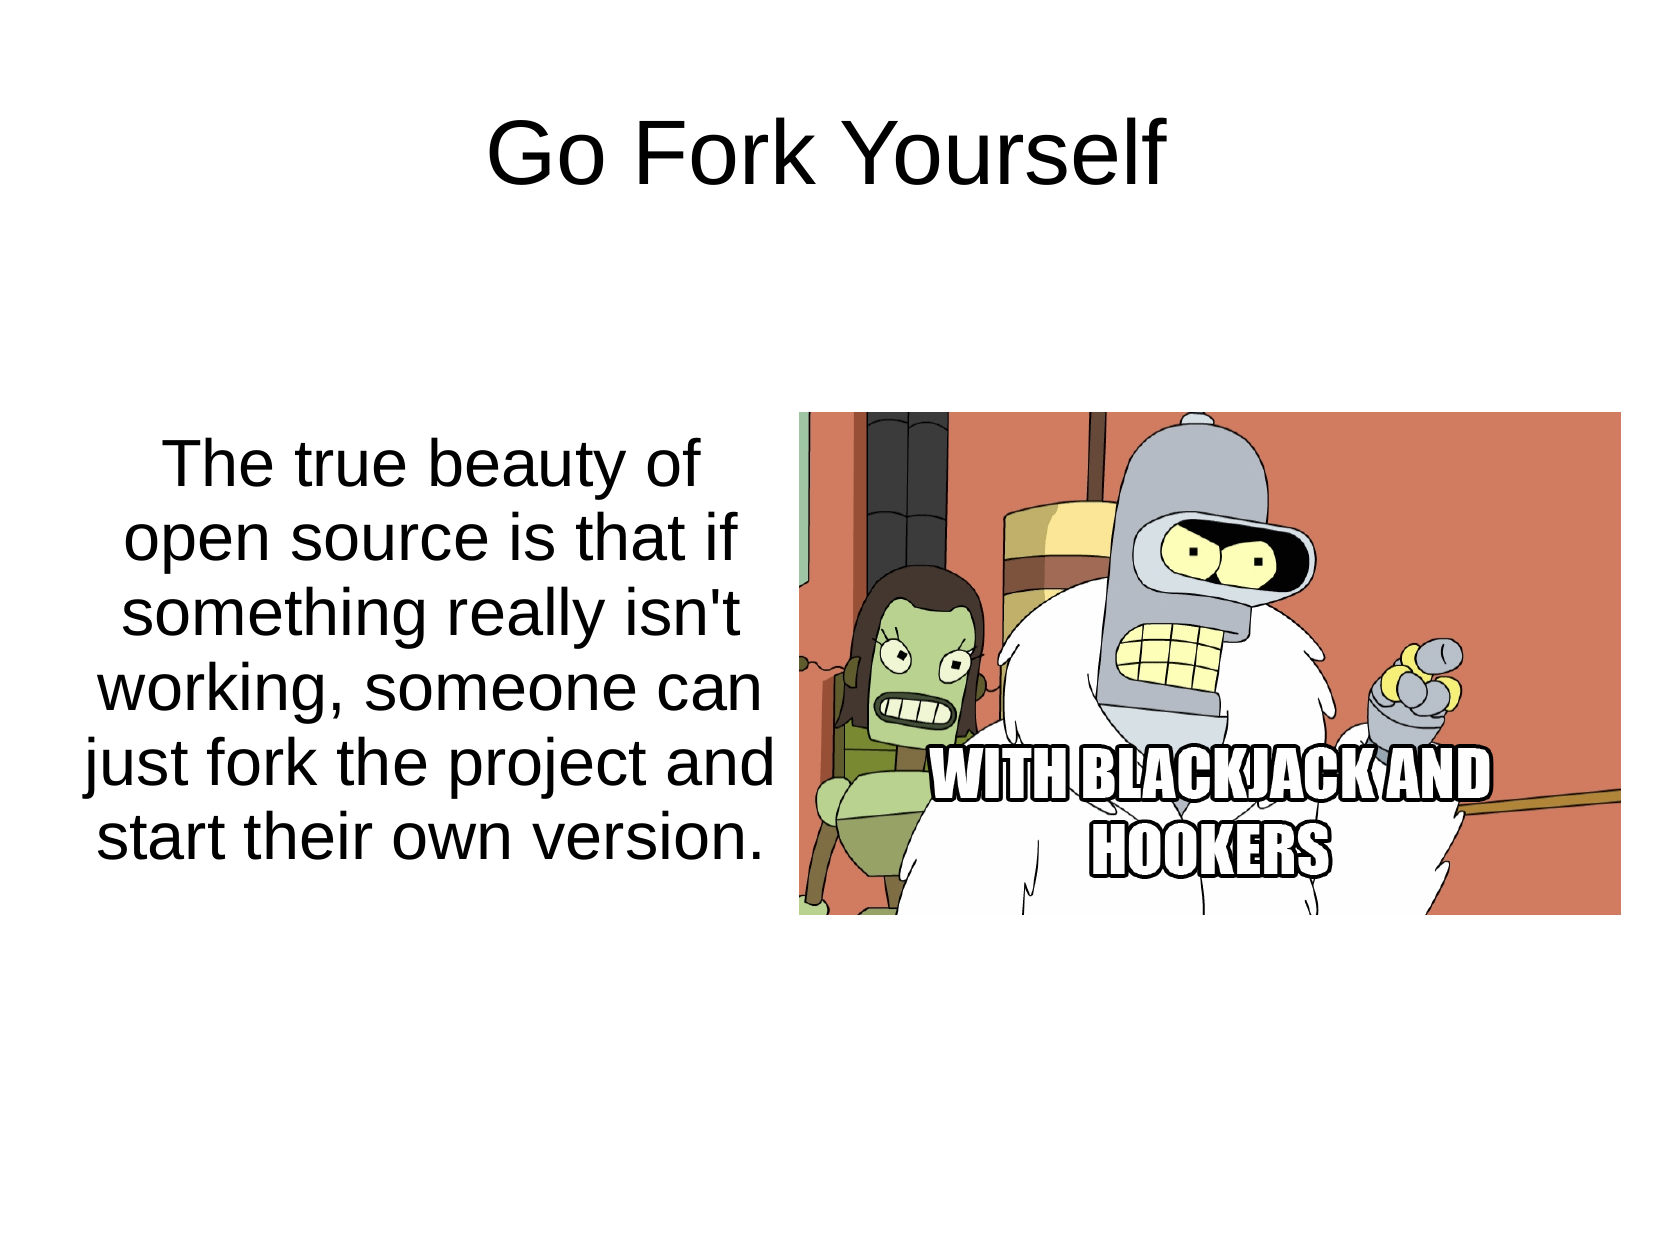

# Go Fork Yourself
The true beauty of open source is that if something really isn't working, someone can just fork the project and start their own version.